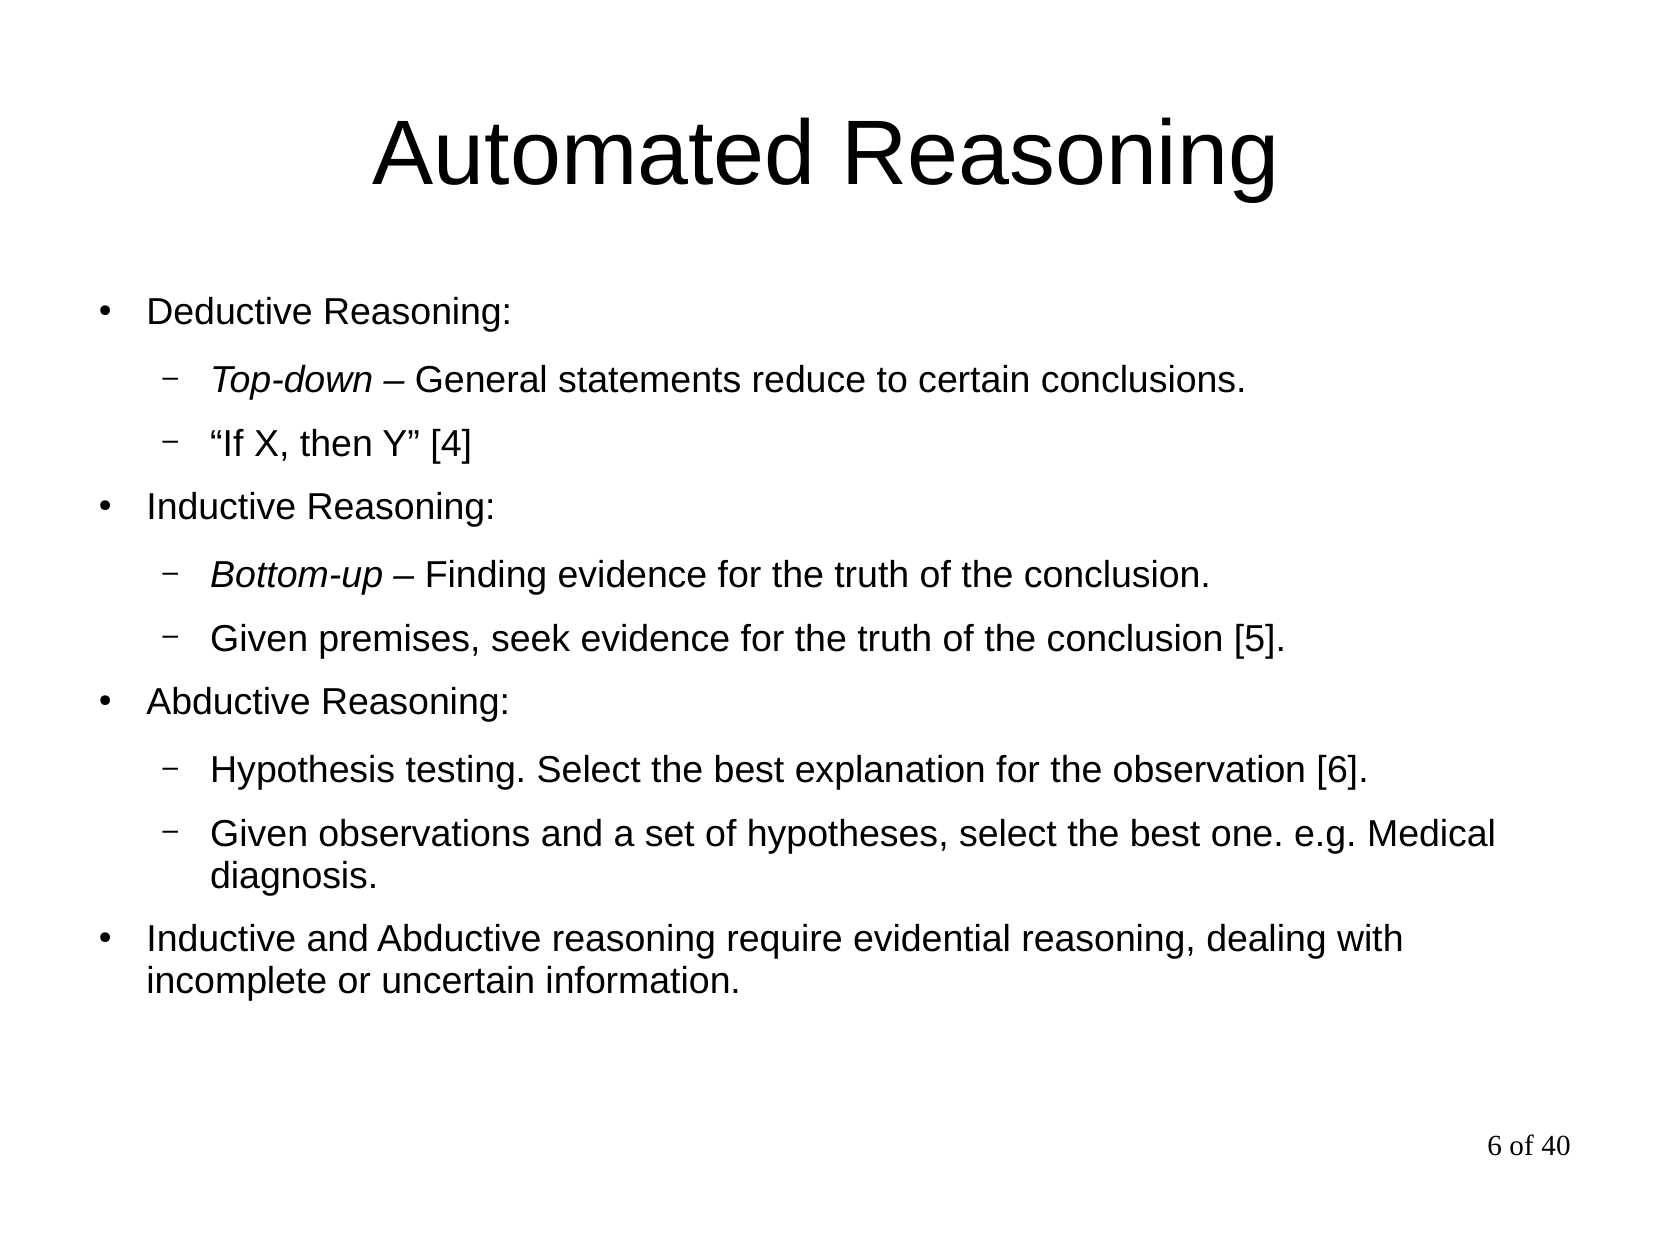

# Automated Reasoning
Deductive Reasoning:
Top-down – General statements reduce to certain conclusions.
“If X, then Y” [4]
Inductive Reasoning:
Bottom-up – Finding evidence for the truth of the conclusion.
Given premises, seek evidence for the truth of the conclusion [5].
Abductive Reasoning:
Hypothesis testing. Select the best explanation for the observation [6].
Given observations and a set of hypotheses, select the best one. e.g. Medical diagnosis.
Inductive and Abductive reasoning require evidential reasoning, dealing with incomplete or uncertain information.
6